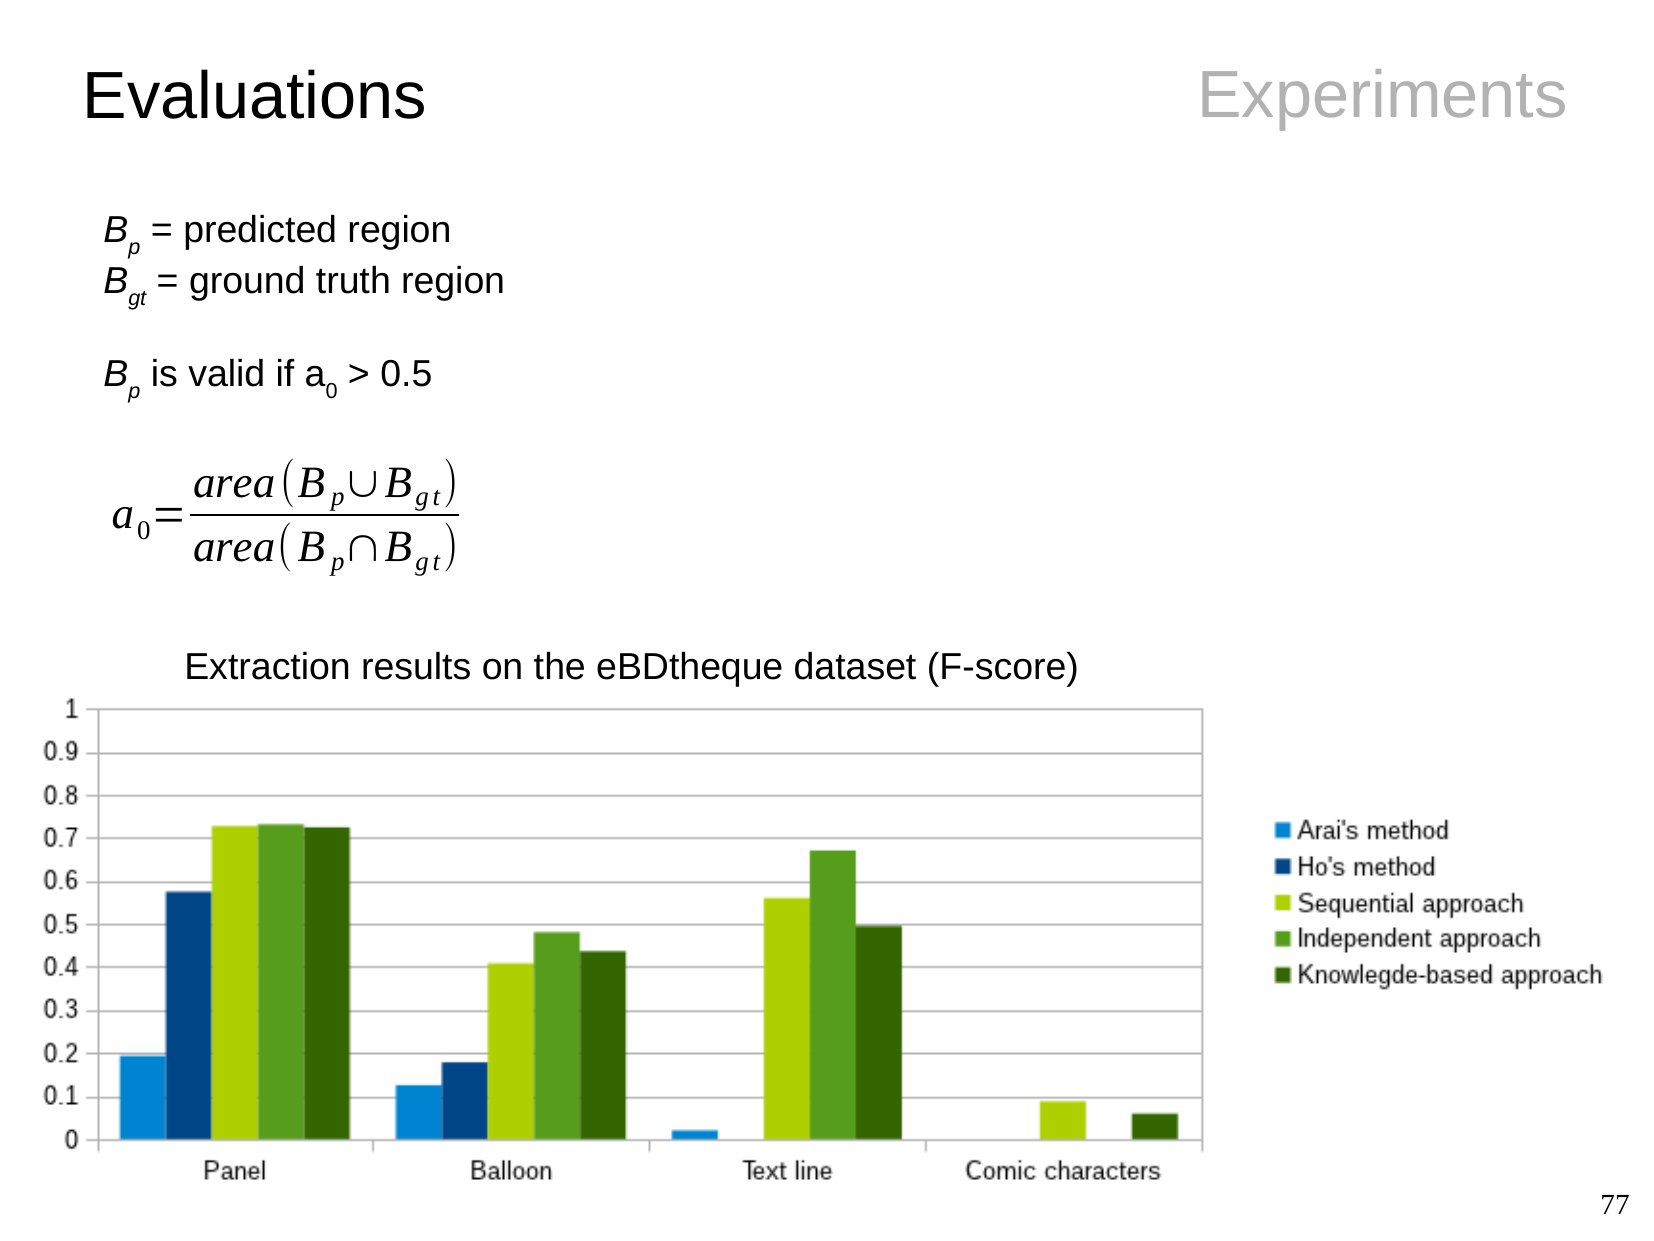

# Evaluations
Bp = predicted region
Bgt = ground truth region
Bp is valid if a0 > 0.5
TODO??? Define TP,TN, FP, FN
Extraction results on the eBDtheque dataset (F-score)
77